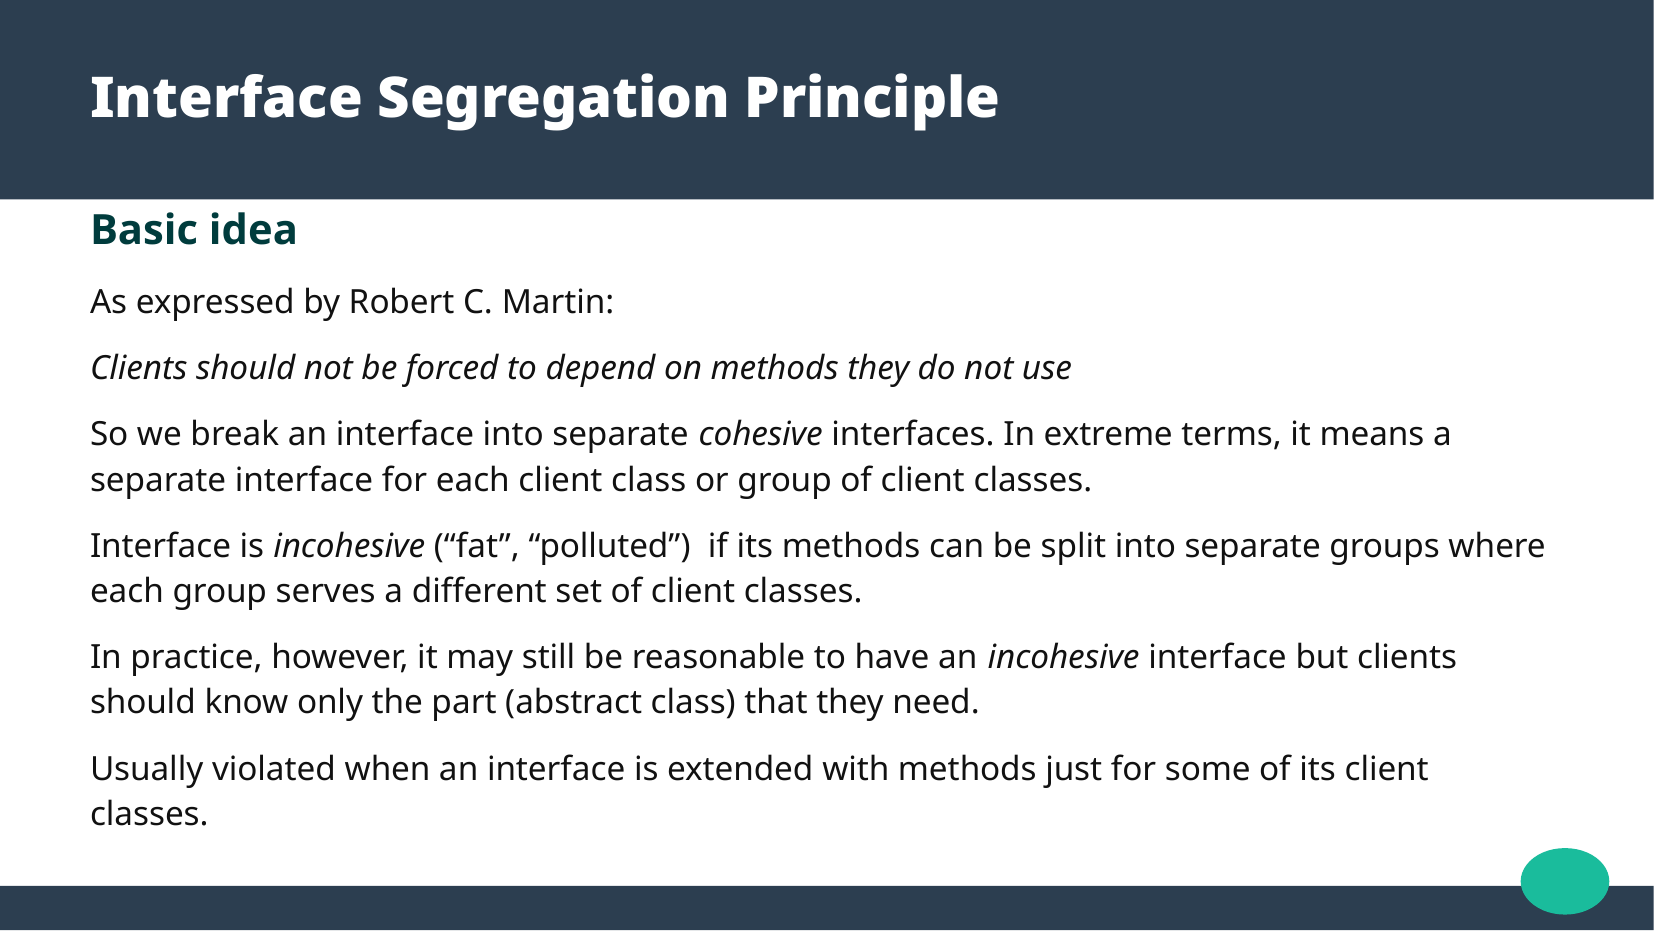

# Interface Segregation Principle
Basic idea
As expressed by Robert C. Martin:
Clients should not be forced to depend on methods they do not use
So we break an interface into separate cohesive interfaces. In extreme terms, it means a separate interface for each client class or group of client classes.
Interface is incohesive (“fat”, “polluted”) if its methods can be split into separate groups where each group serves a different set of client classes.
In practice, however, it may still be reasonable to have an incohesive interface but clients should know only the part (abstract class) that they need.
Usually violated when an interface is extended with methods just for some of its client classes.